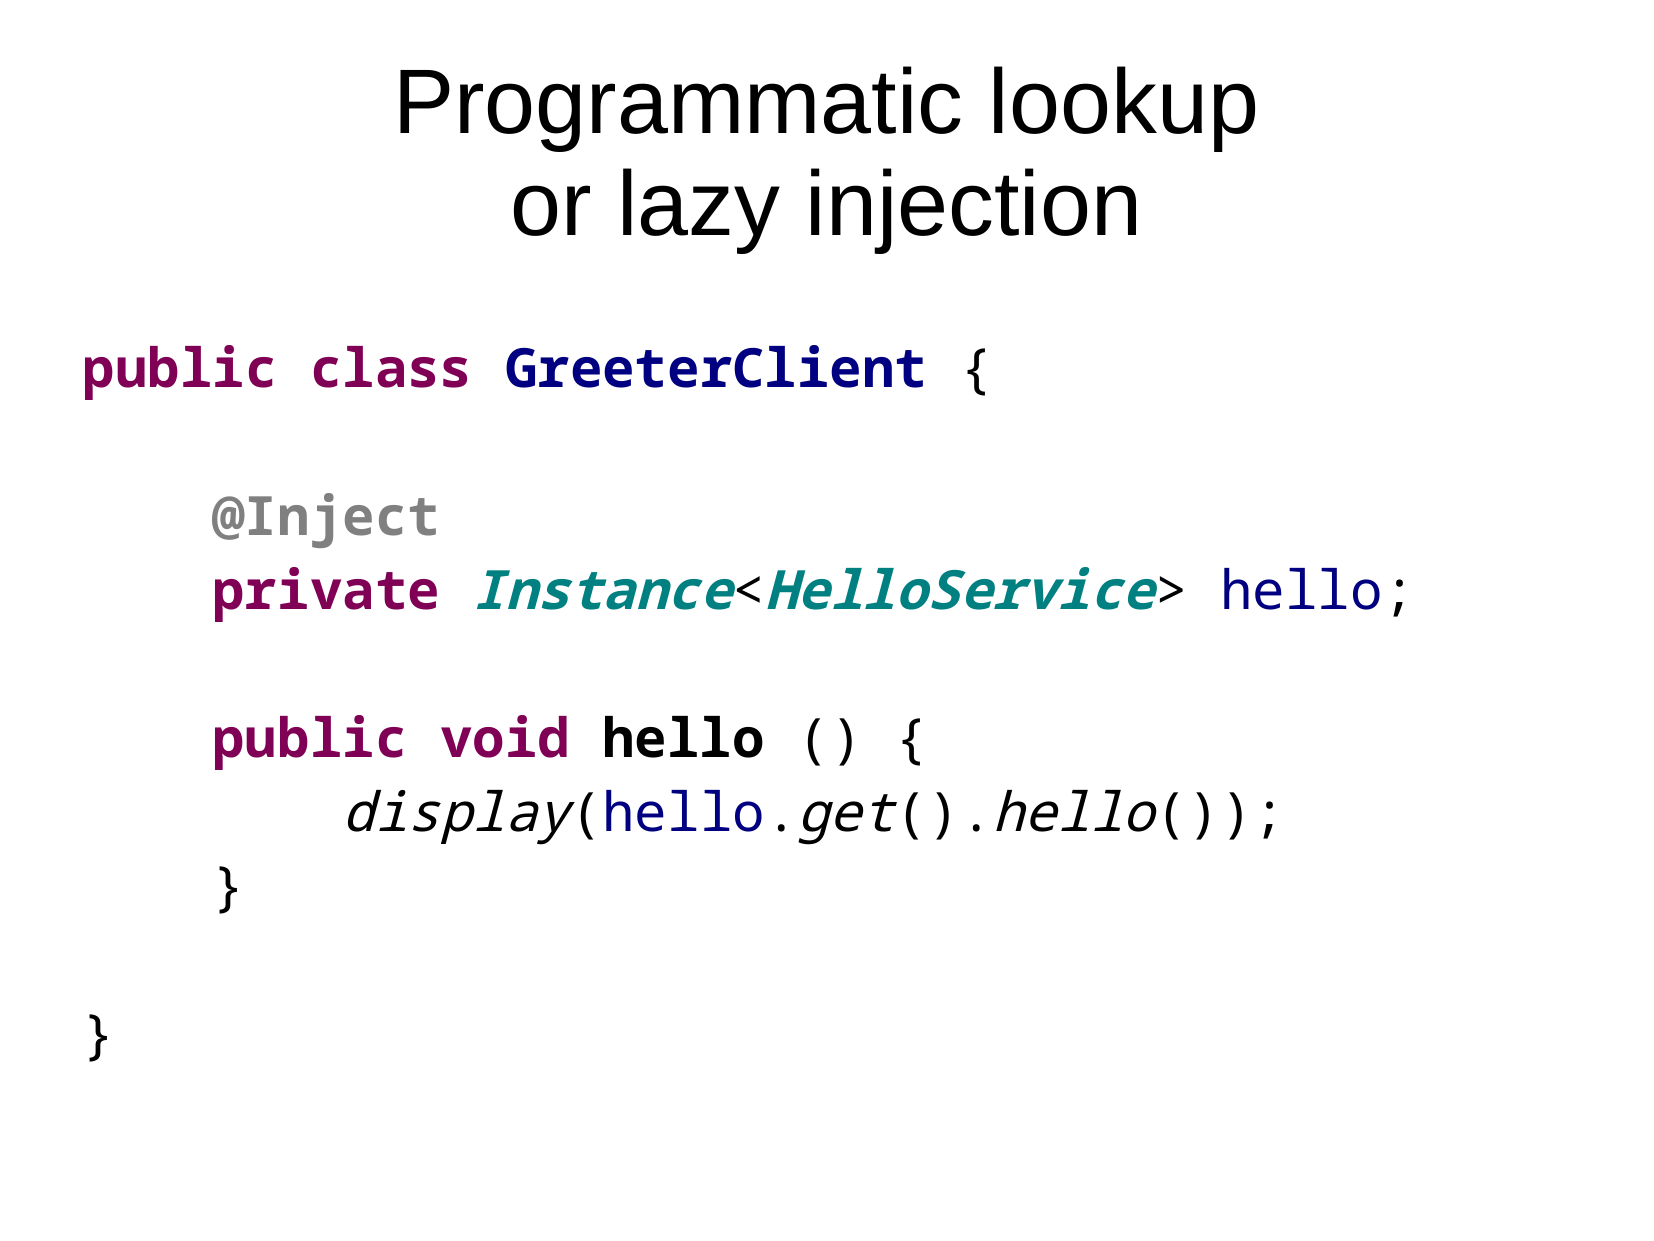

# Programmatic lookup or lazy injection
public class GreeterClient {
 @Inject
 private Instance<HelloService> hello;
 public void hello () {
 display(hello.get().hello());
 }
}